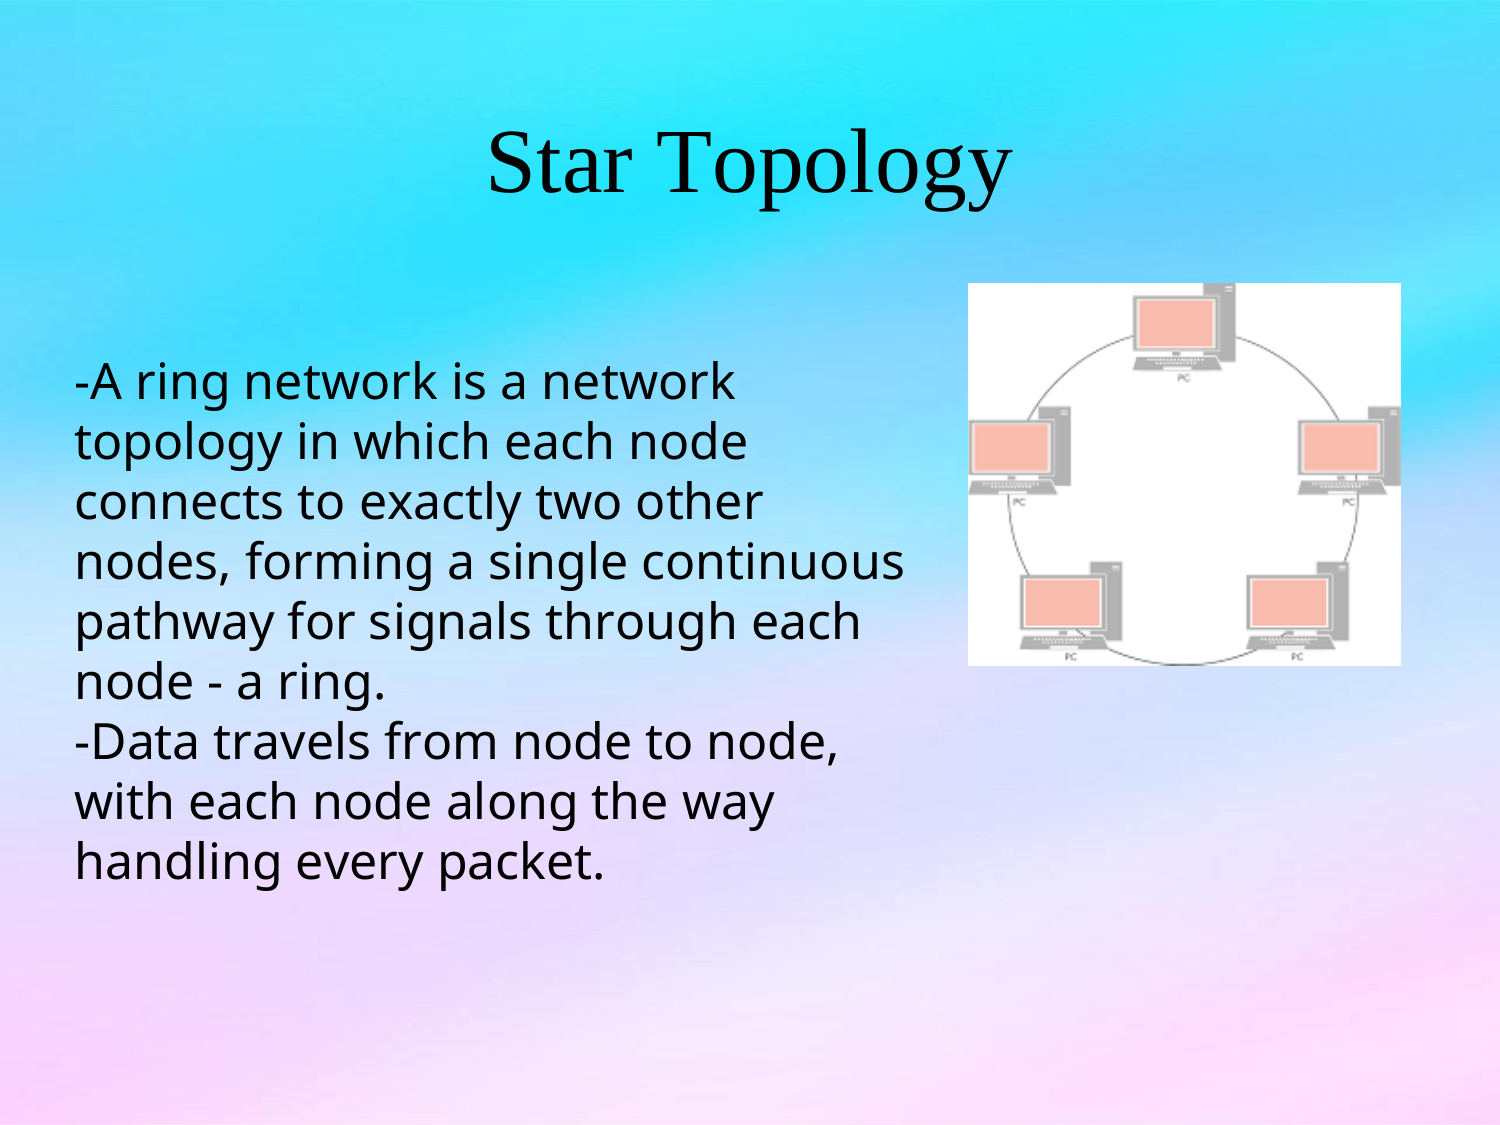

# Star Topology
-A ring network is a network topology in which each node connects to exactly two other nodes, forming a single continuous pathway for signals through each node - a ring.
-Data travels from node to node, with each node along the way handling every packet.